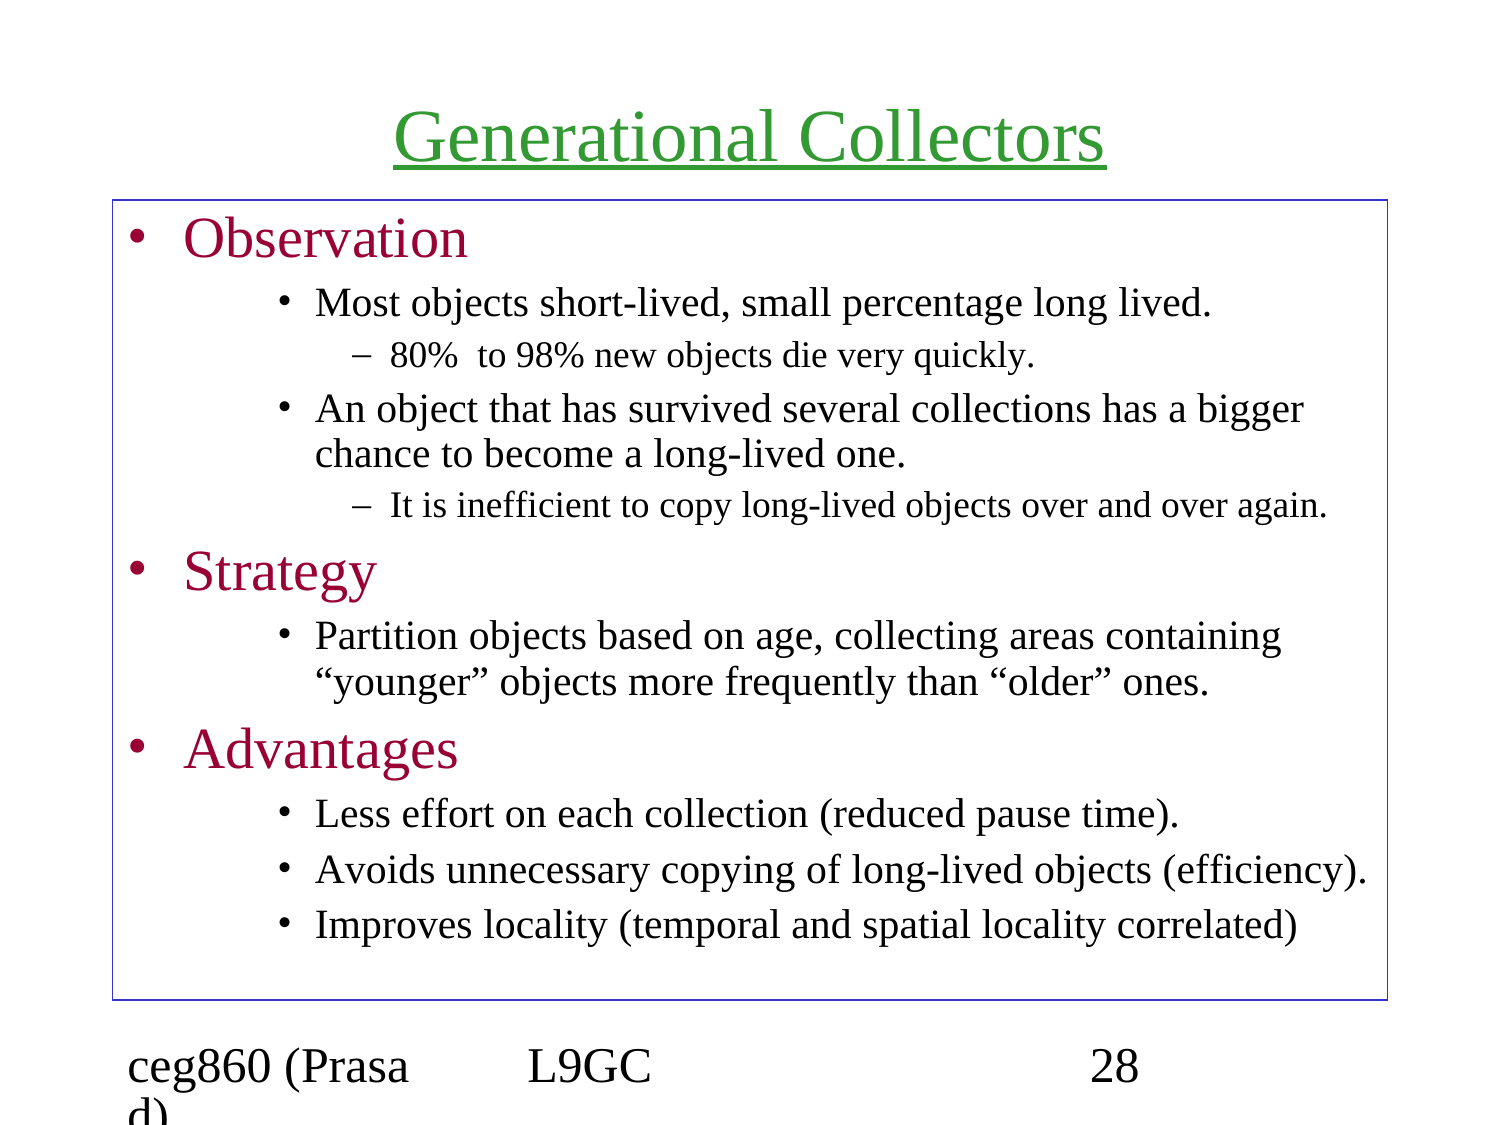

# Generational Collectors
Observation
Most objects short-lived, small percentage long lived.
80% to 98% new objects die very quickly.
An object that has survived several collections has a bigger chance to become a long-lived one.
It is inefficient to copy long-lived objects over and over again.
Strategy
Partition objects based on age, collecting areas containing “younger” objects more frequently than “older” ones.
Advantages
Less effort on each collection (reduced pause time).
Avoids unnecessary copying of long-lived objects (efficiency).
Improves locality (temporal and spatial locality correlated)
ceg860 (Prasad)
L9GC
28